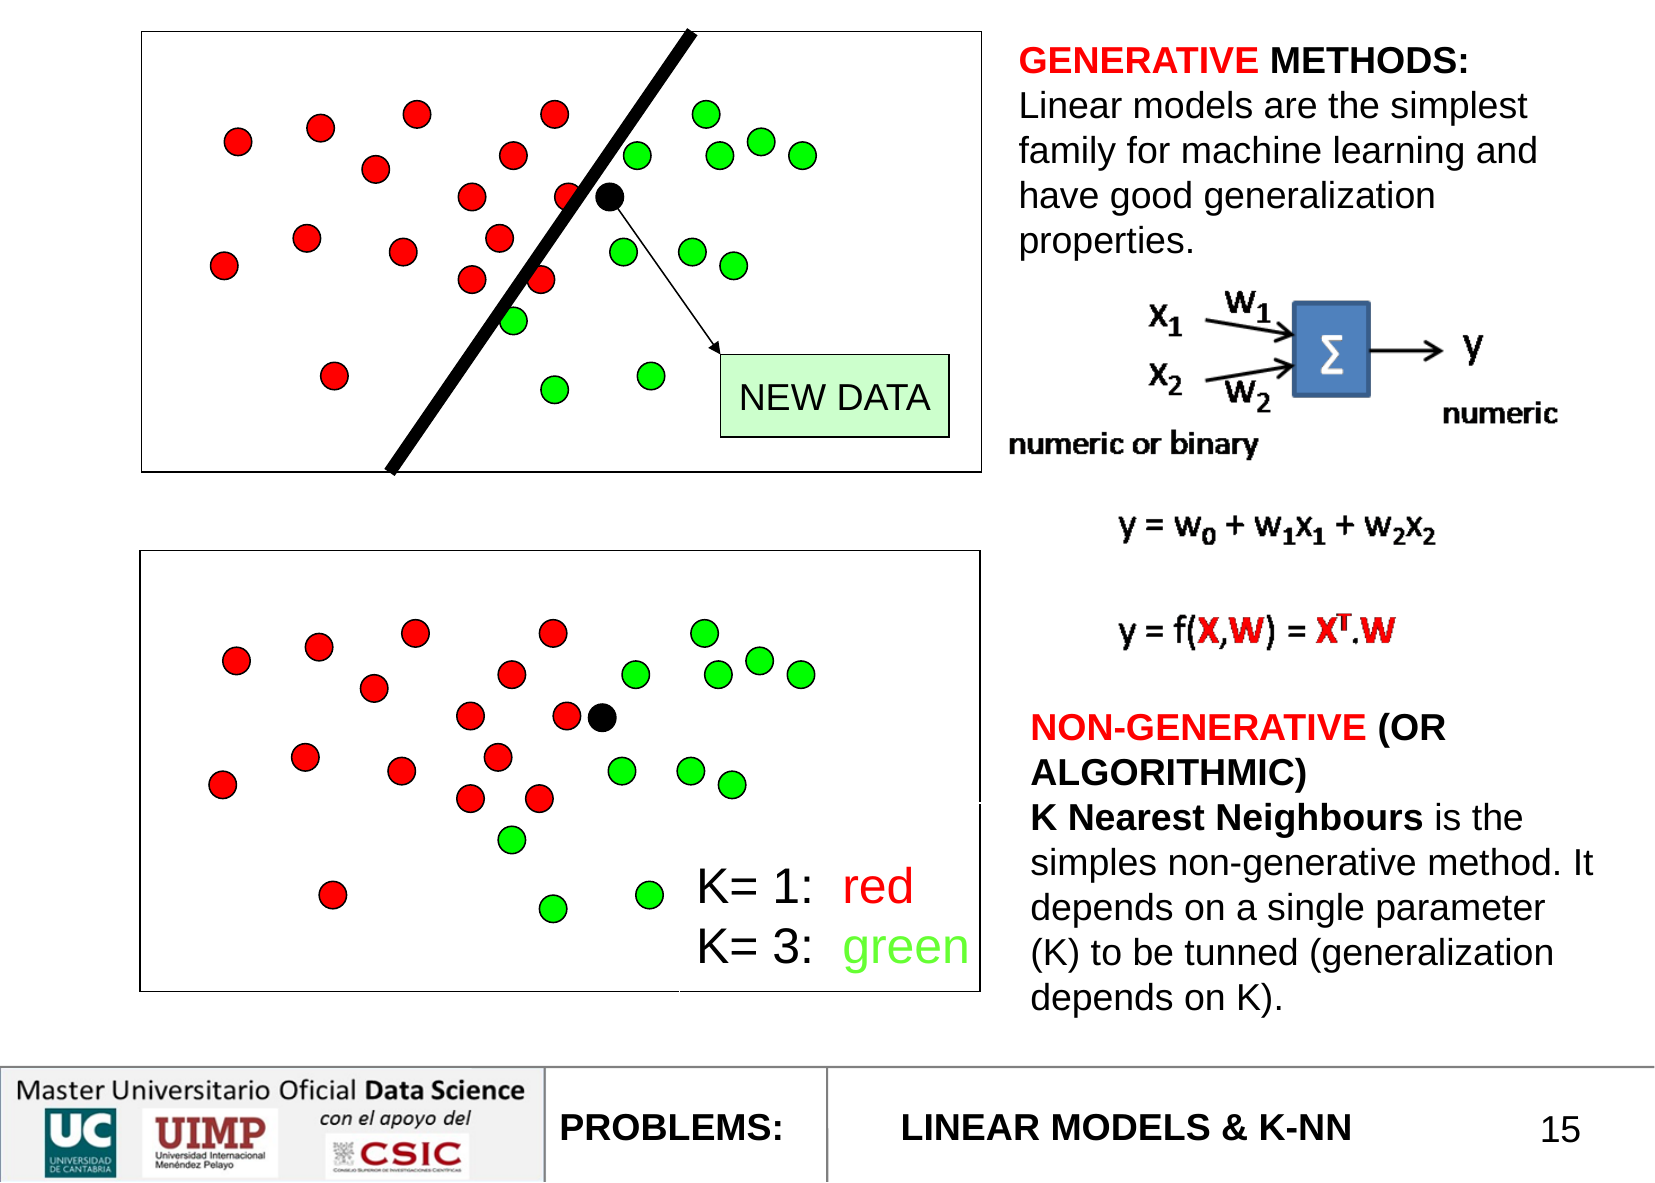

GENERATIVE METHODS:
Linear models are the simplest family for machine learning and have good generalization properties.
NEW DATA
NON-GENERATIVE (OR ALGORITHMIC)
K Nearest Neighbours is the simples non-generative method. It depends on a single parameter (K) to be tunned (generalization depends on K).
K= 1: red
K= 3: green
LINEAR MODELS & K-NN